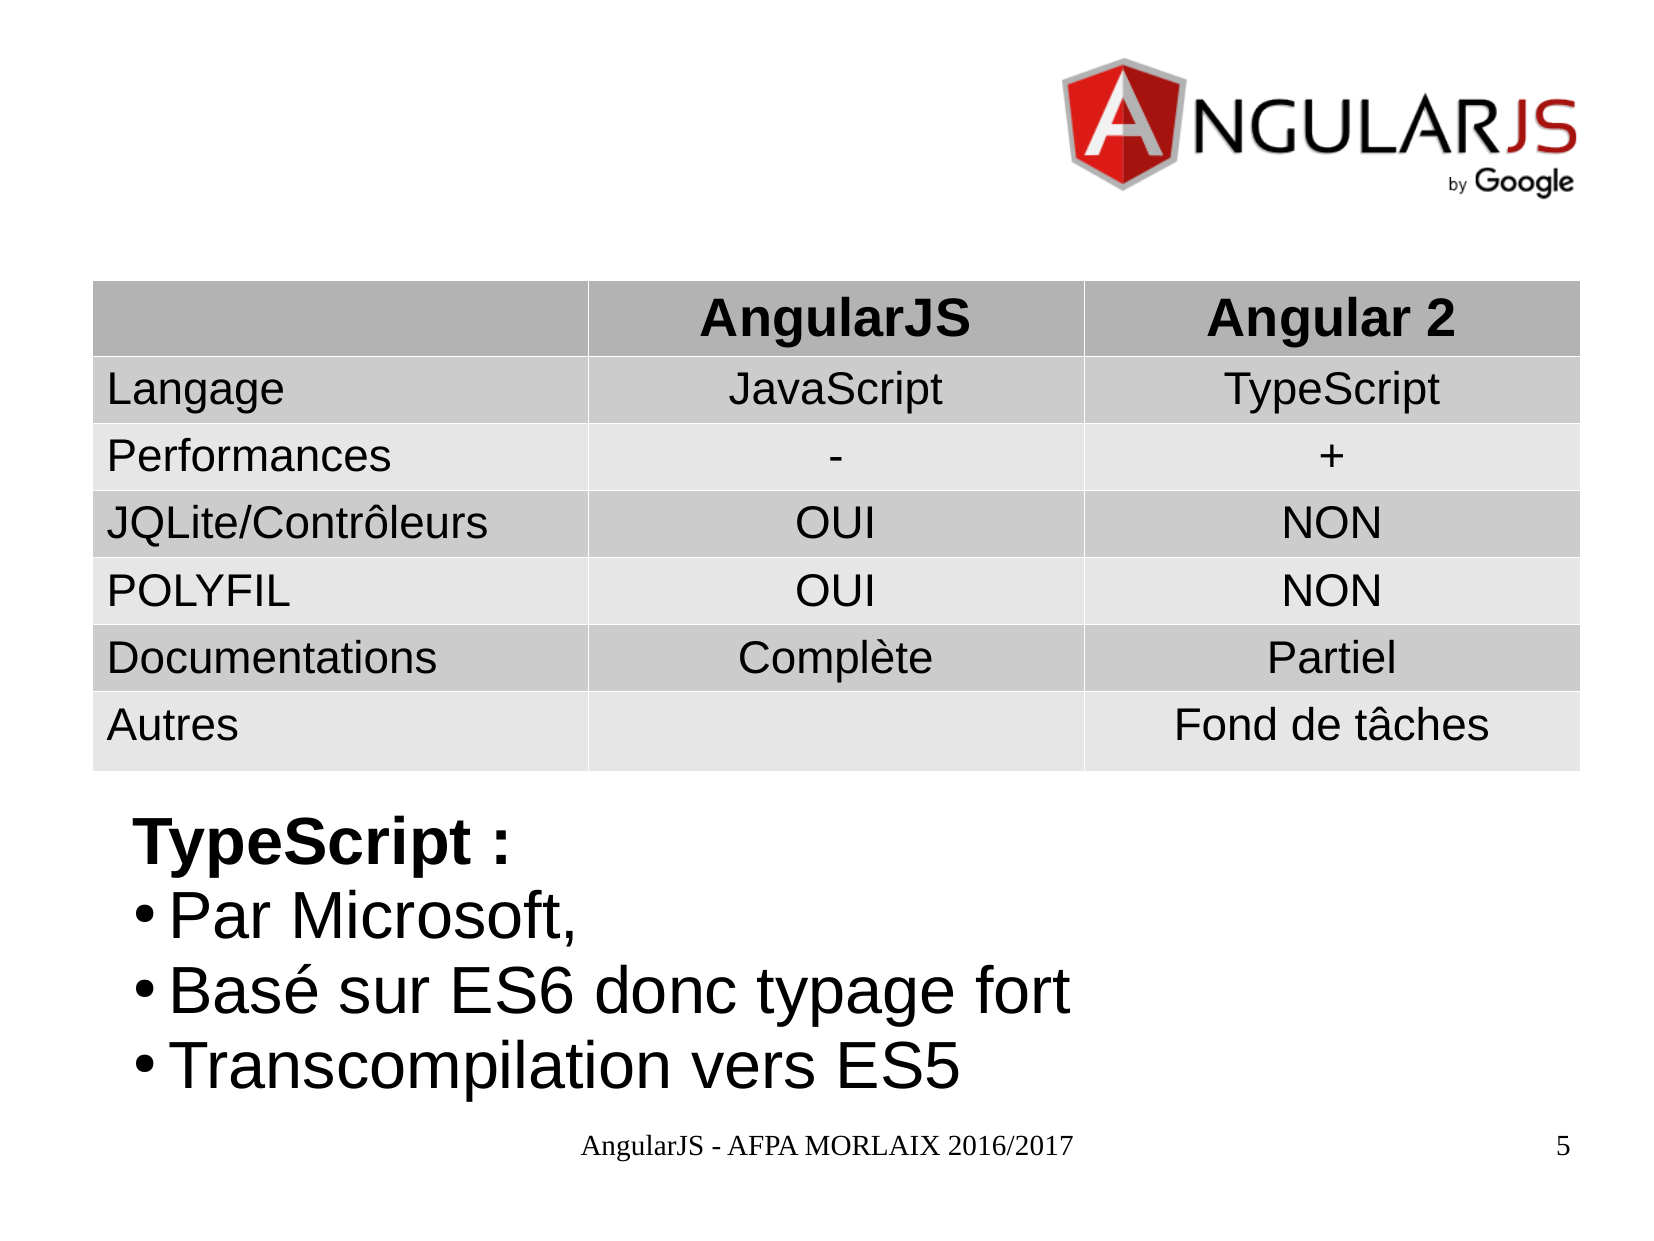

| | AngularJS | Angular 2 |
| --- | --- | --- |
| Langage | JavaScript | TypeScript |
| Performances | - | + |
| JQLite/Contrôleurs | OUI | NON |
| POLYFIL | OUI | NON |
| Documentations | Complète | Partiel |
| Autres | | Fond de tâches |
TypeScript :
Par Microsoft,
Basé sur ES6 donc typage fort
Transcompilation vers ES5
AngularJS - AFPA MORLAIX 2016/2017
5